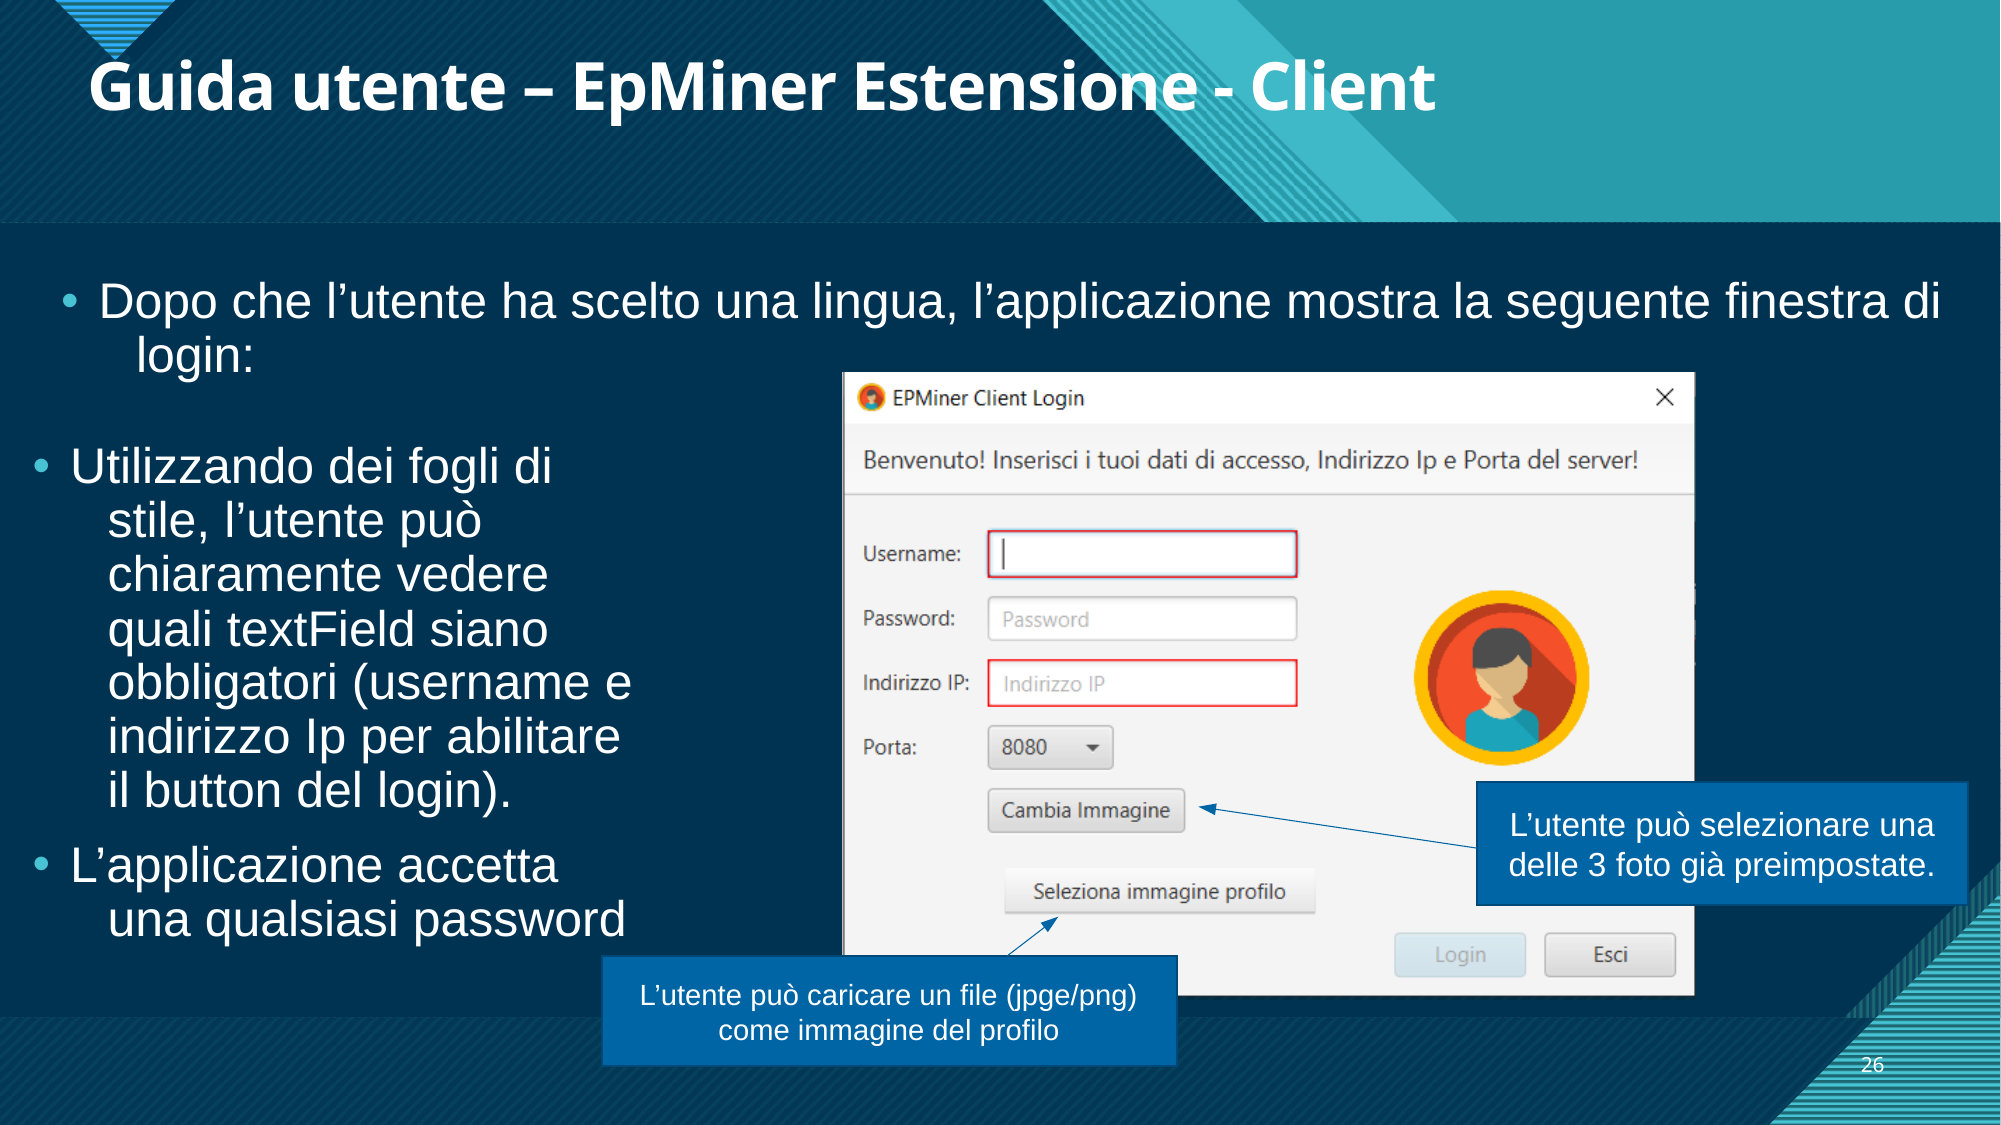

# Guida utente – EpMiner Estensione - Client
Dopo che l’utente ha scelto una lingua, l’applicazione mostra la seguente finestra di login:
Utilizzando dei fogli di stile, l’utente può chiaramente vedere quali textField siano obbligatori (username e indirizzo Ip per abilitare il button del login).
L’applicazione accetta una qualsiasi password
L’utente può selezionare una delle 3 foto già preimpostate.
L’utente può caricare un file (jpge/png) come immagine del profilo